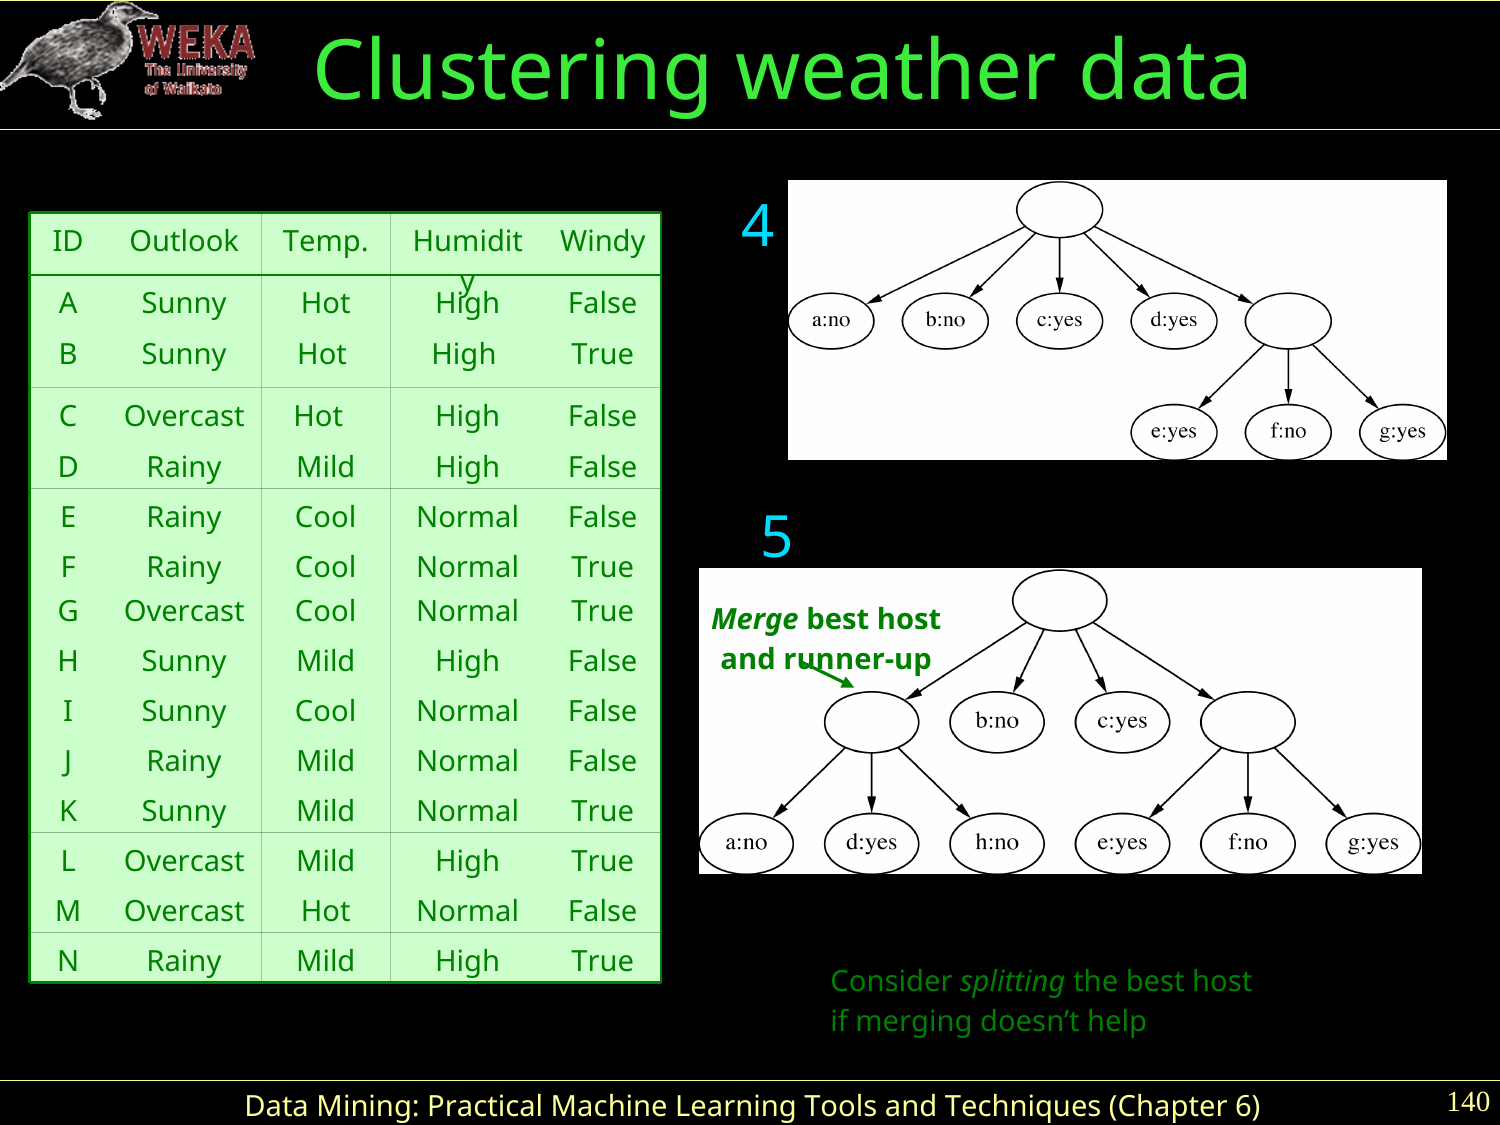

# Clustering weather data
4
ID
Outlook
Temp.
Humidity
Windy
A
Sunny
Hot
High
False
B
Sunny
Hot
High
True
C
Overcast
Hot
High
False
D
Rainy
Mild
High
False
5
E
Rainy
Cool
Normal
False
F
Rainy
Cool
Normal
True
G
Overcast
Cool
Normal
True
Merge best host and runner-up
H
Sunny
Mild
High
False
I
Sunny
Cool
Normal
False
J
Rainy
Mild
Normal
False
3
K
Sunny
Mild
Normal
True
L
Overcast
Mild
High
True
M
Overcast
Hot
Normal
False
N
Rainy
Mild
High
True
Consider splitting the best host if merging doesn’t help
Data Mining: Practical Machine Learning Tools and Techniques (Chapter 6)
140